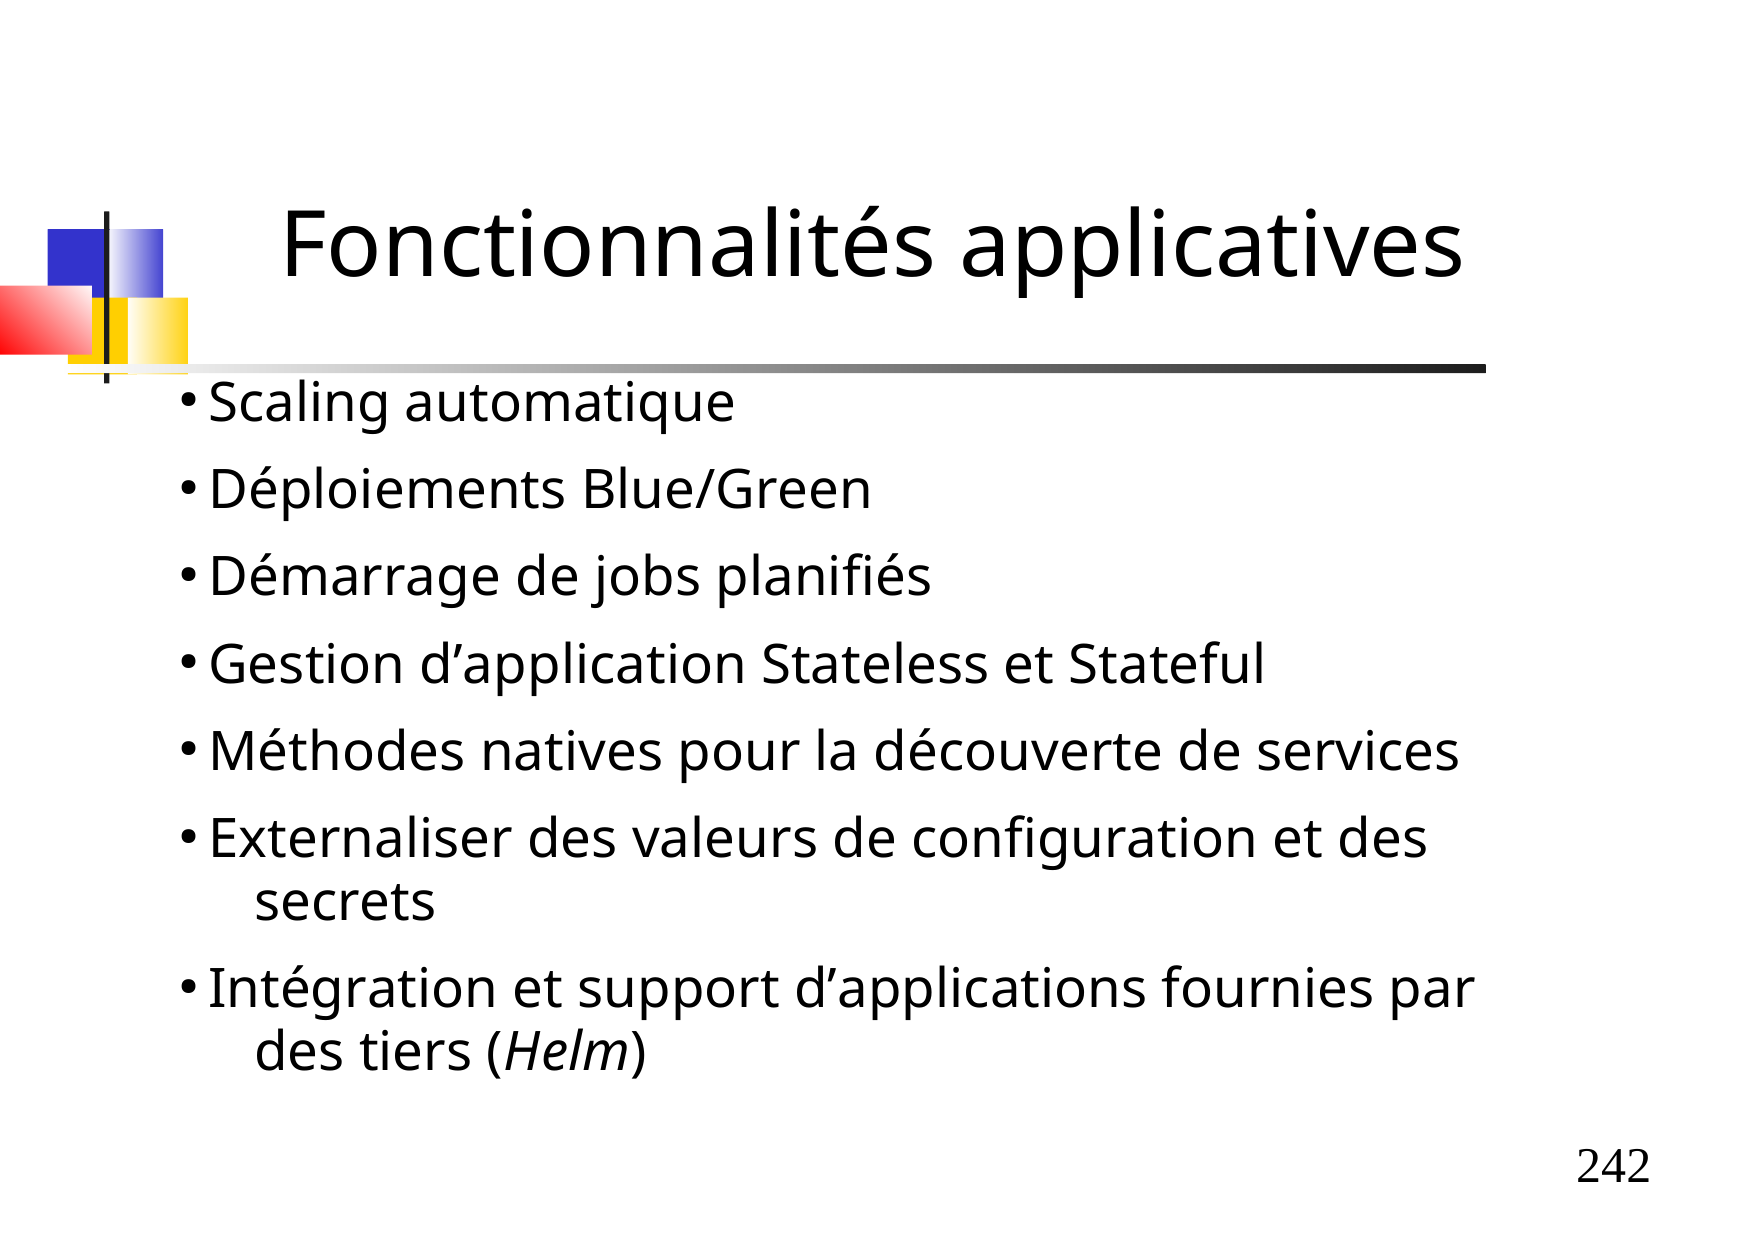

# Fonctionnalités applicatives
Scaling automatique
Déploiements Blue/Green
Démarrage de jobs planifiés
Gestion d’application Stateless et Stateful
Méthodes natives pour la découverte de services
Externaliser des valeurs de configuration et des secrets
Intégration et support d’applications fournies par des tiers (Helm)